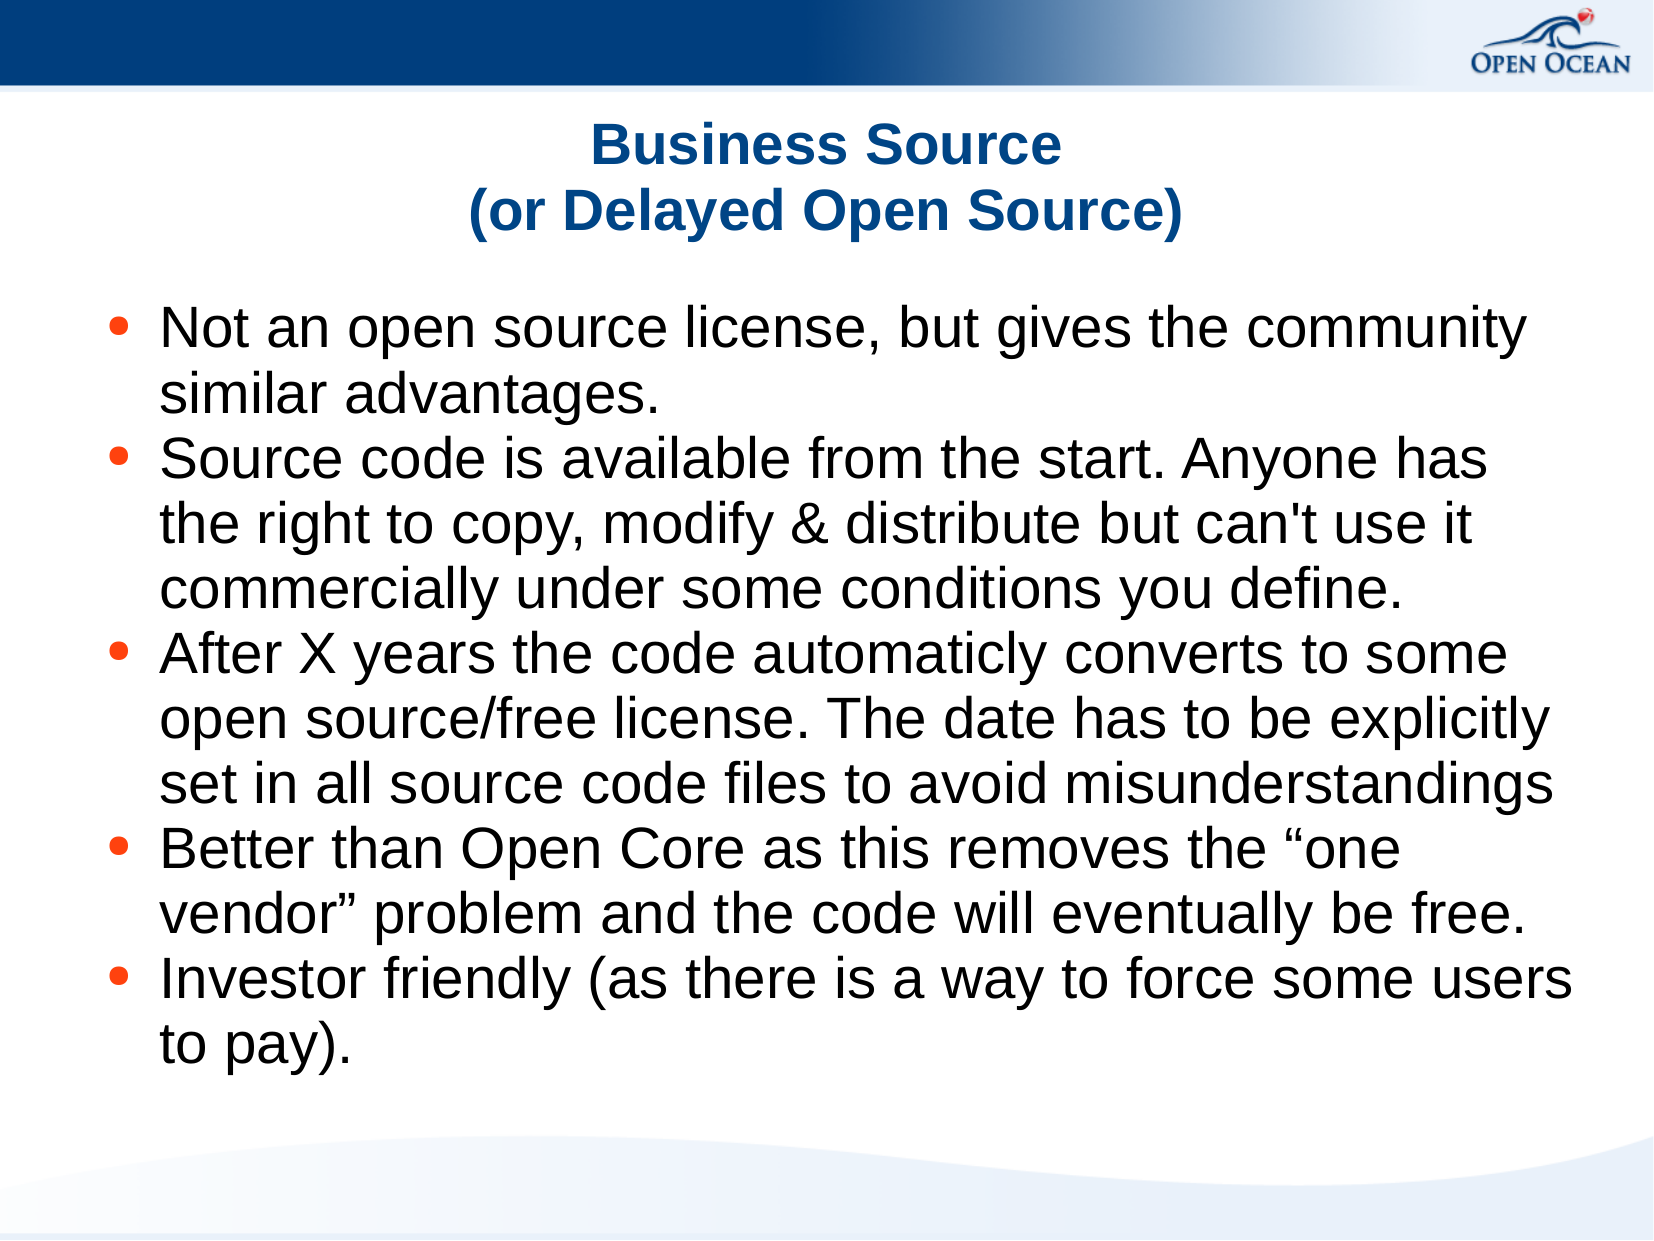

# Business Source (or Delayed Open Source)
Not an open source license, but gives the community similar advantages.
Source code is available from the start. Anyone has the right to copy, modify & distribute but can't use it commercially under some conditions you define.
After X years the code automaticly converts to some open source/free license. The date has to be explicitly set in all source code files to avoid misunderstandings
Better than Open Core as this removes the “one vendor” problem and the code will eventually be free.
Investor friendly (as there is a way to force some users to pay).